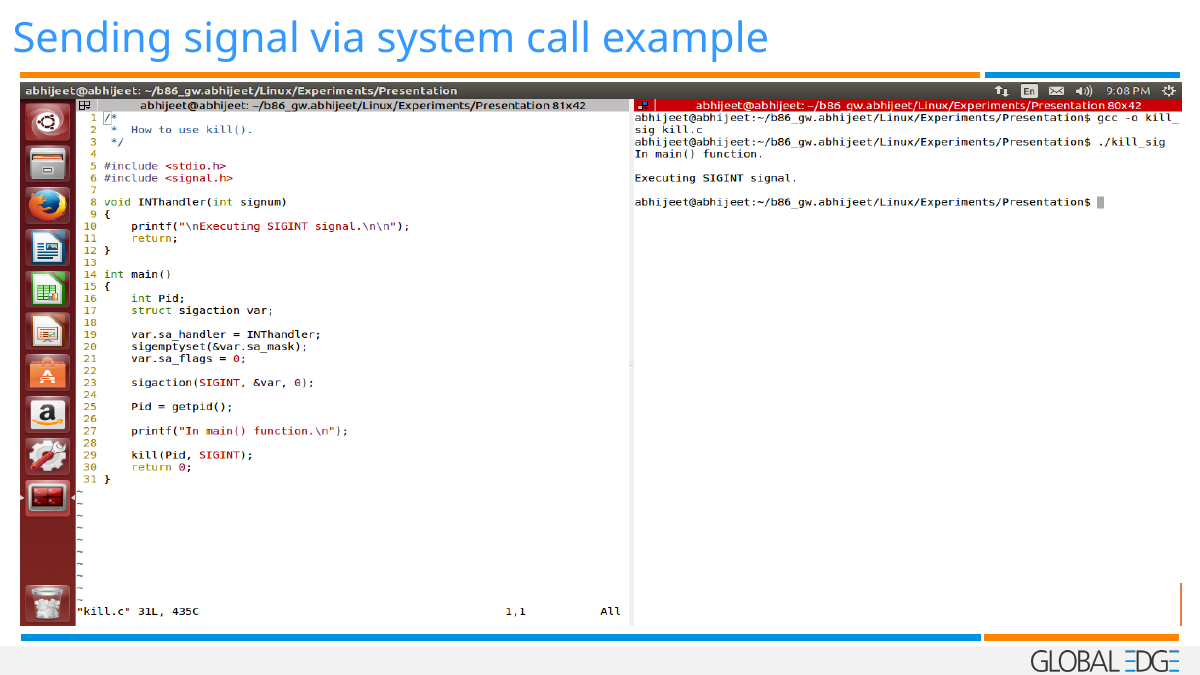

# Sending signal via system call example